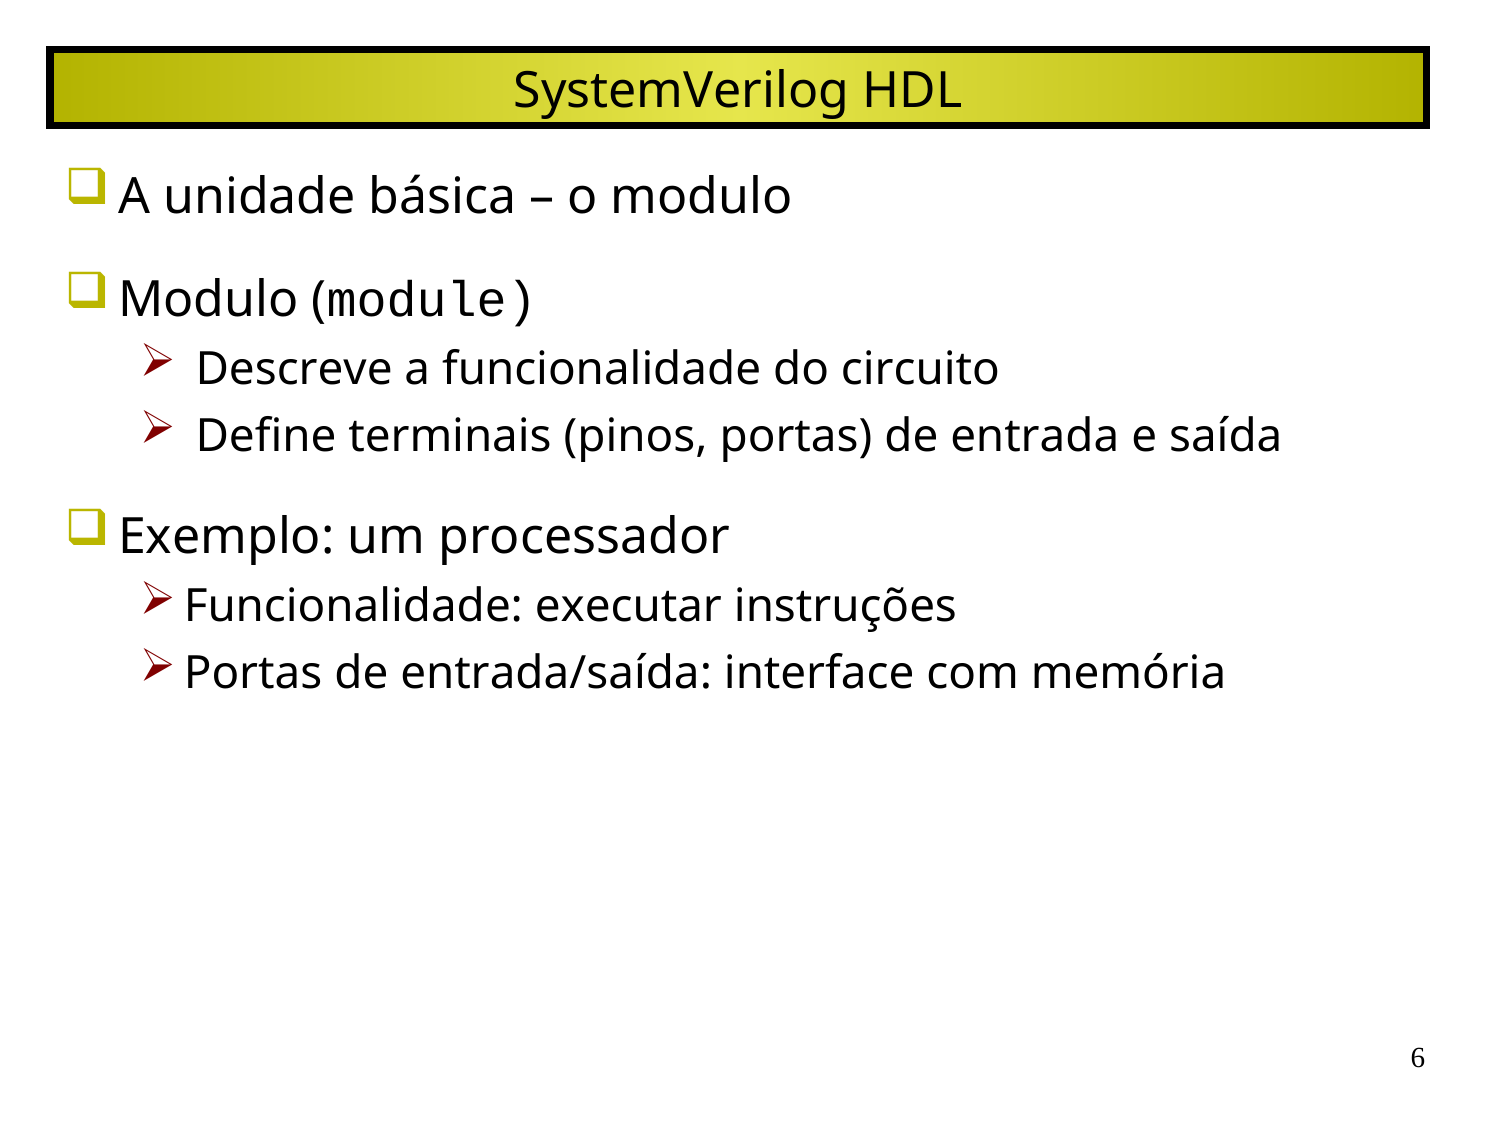

# SystemVerilog HDL
A unidade básica – o modulo
Modulo (module)‏
 Descreve a funcionalidade do circuito
 Define terminais (pinos, portas) de entrada e saída
Exemplo: um processador
Funcionalidade: executar instruções
Portas de entrada/saída: interface com memória
6